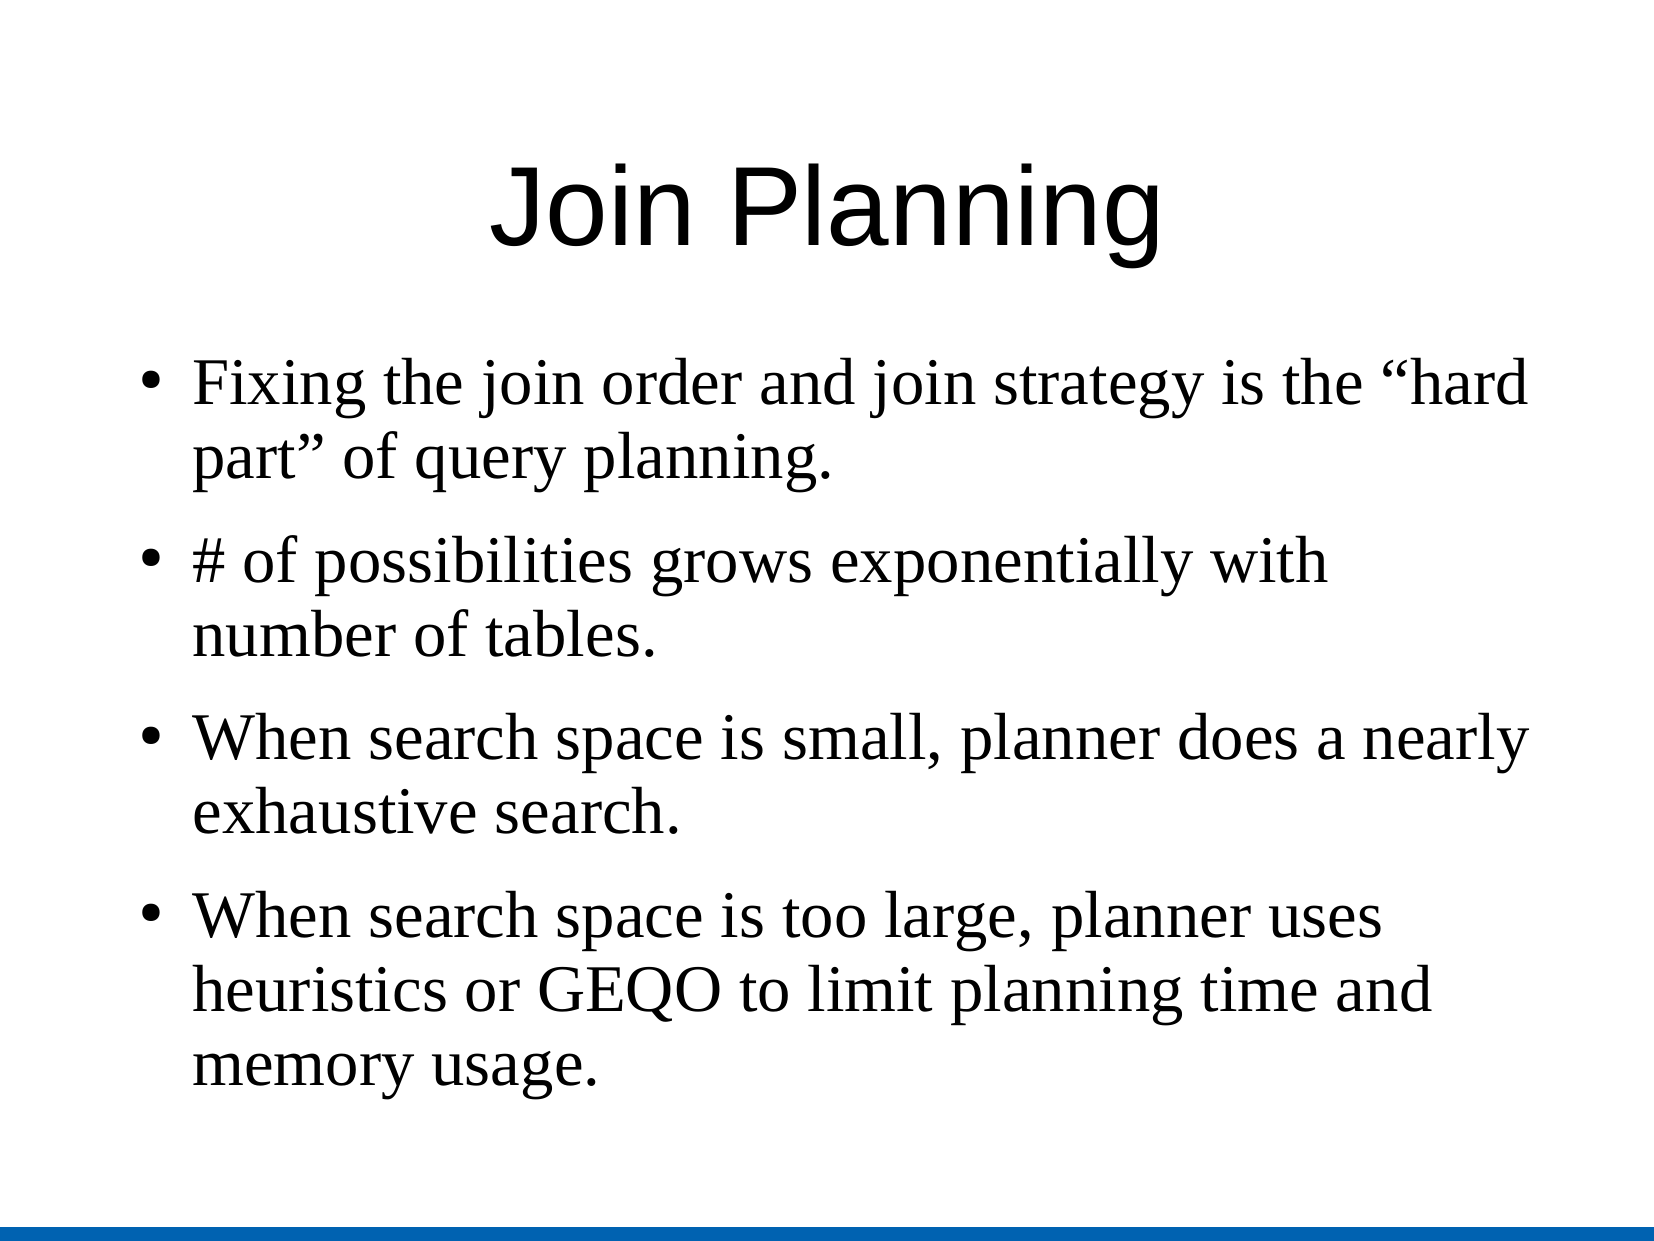

# Join Planning
Fixing the join order and join strategy is the “hard part” of query planning.
# of possibilities grows exponentially with number of tables.
When search space is small, planner does a nearly exhaustive search.
When search space is too large, planner uses heuristics or GEQO to limit planning time and memory usage.